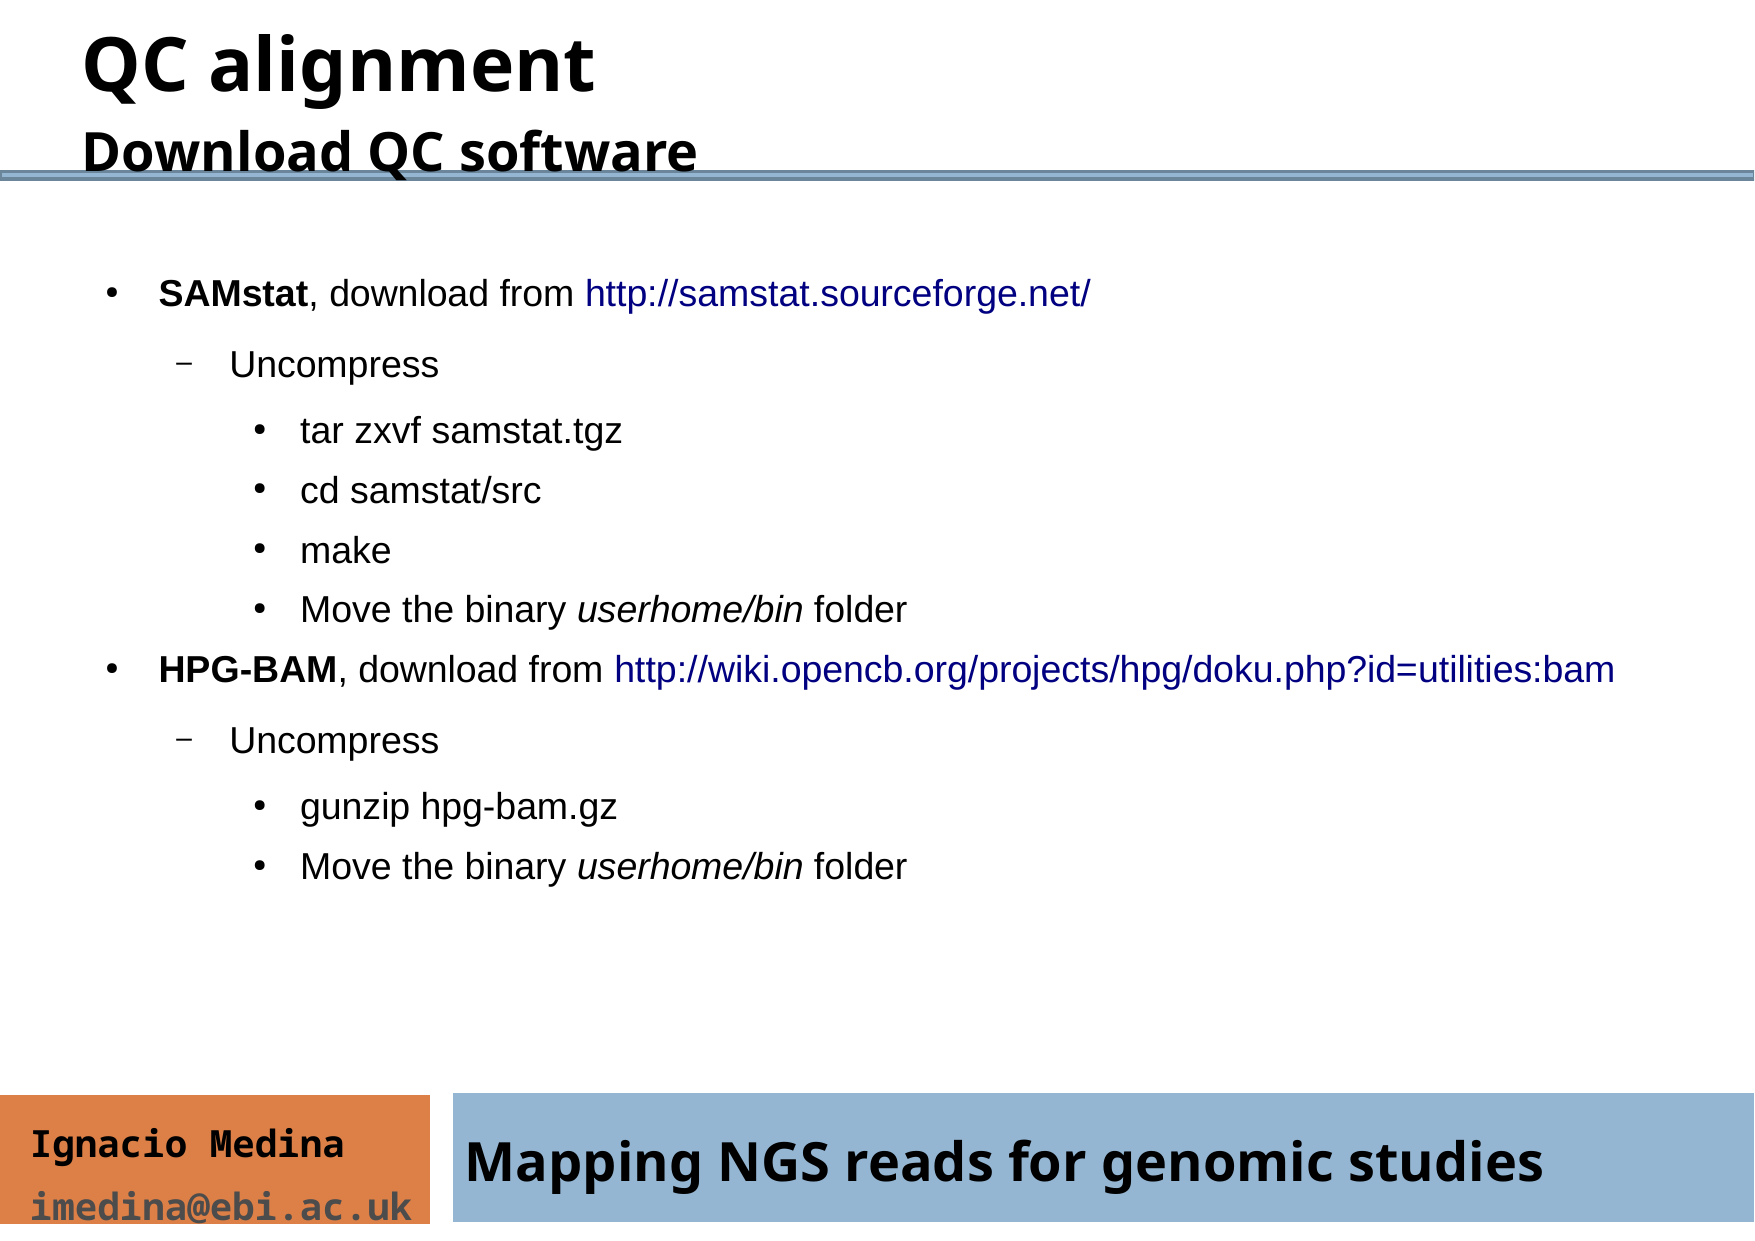

QC alignment
Download QC software
# SAMstat, download from http://samstat.sourceforge.net/
Uncompress
tar zxvf samstat.tgz
cd samstat/src
make
Move the binary userhome/bin folder
HPG-BAM, download from http://wiki.opencb.org/projects/hpg/doku.php?id=utilities:bam
Uncompress
gunzip hpg-bam.gz
Move the binary userhome/bin folder
Ignacio Medina
imedina@ebi.ac.uk
Mapping NGS reads for genomic studies